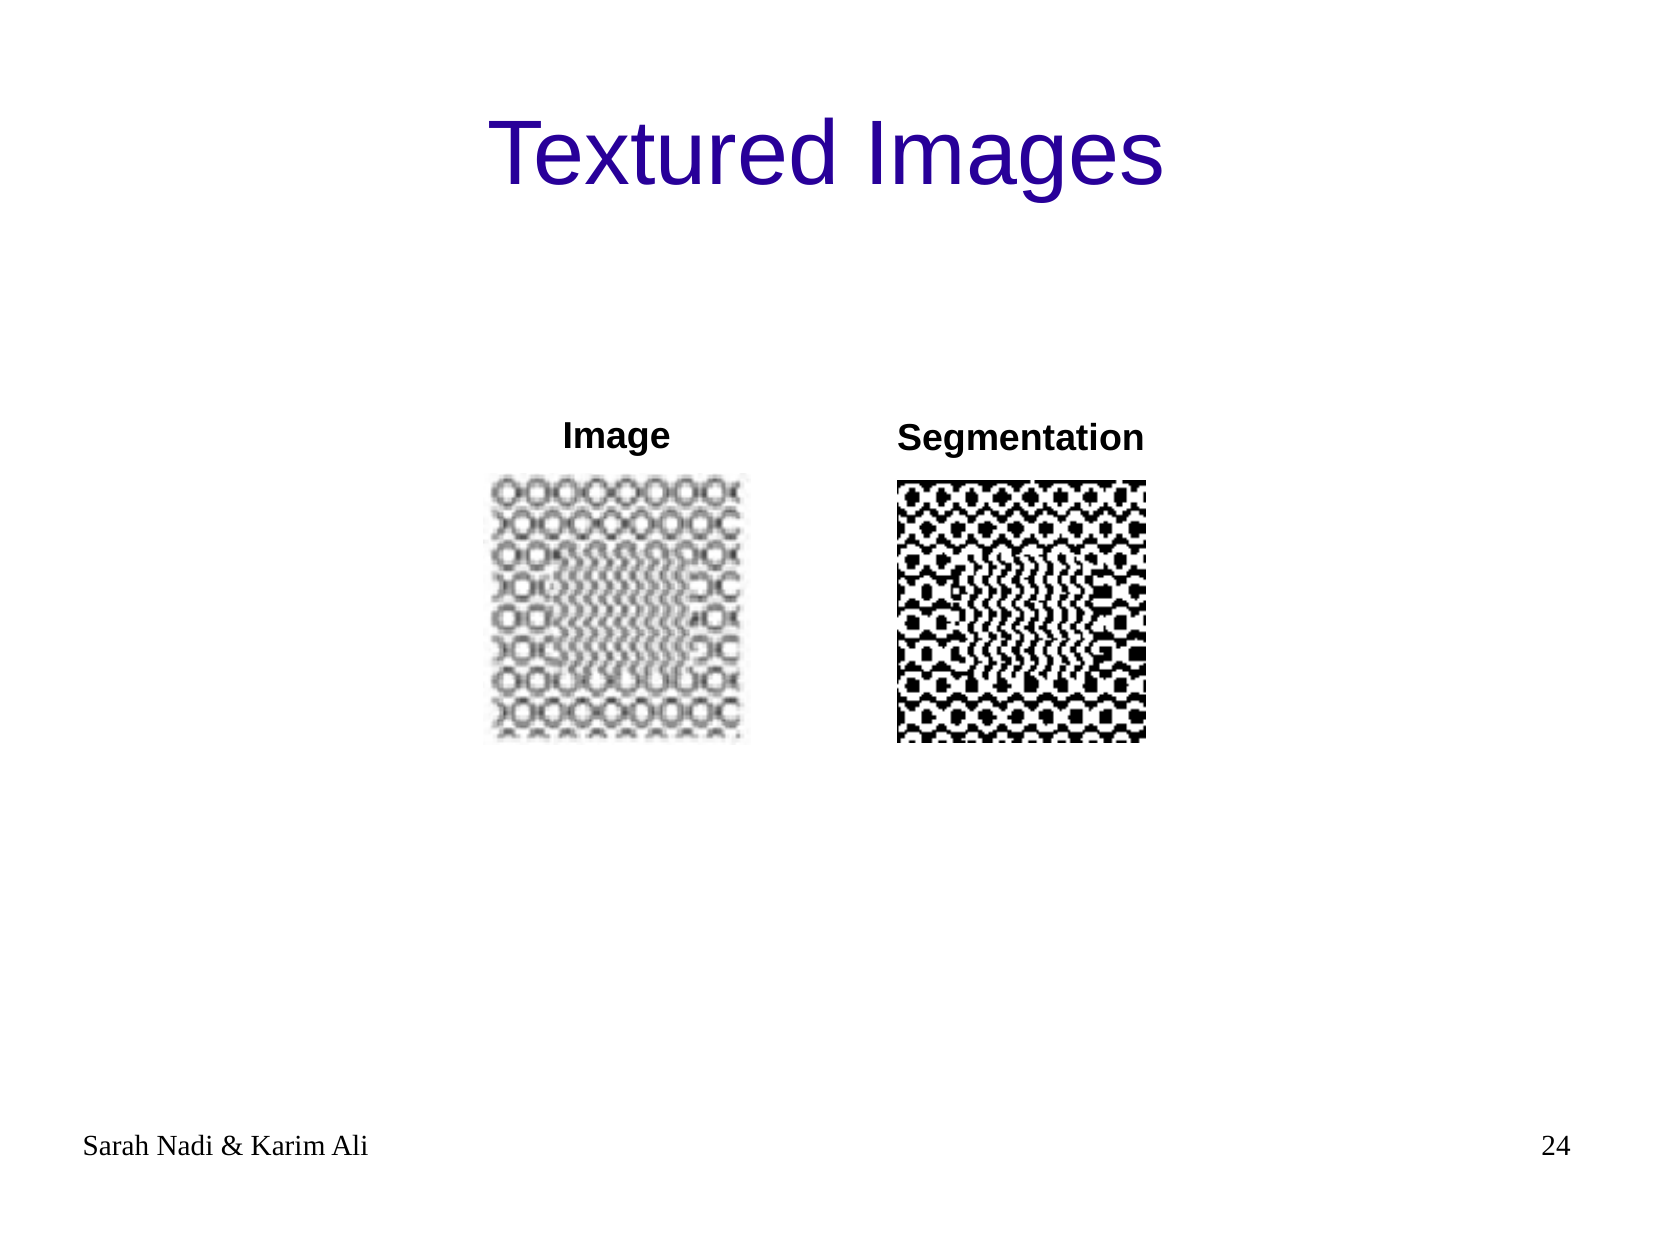

# Textured Images
Image
Segmentation
Sarah Nadi & Karim Ali
24